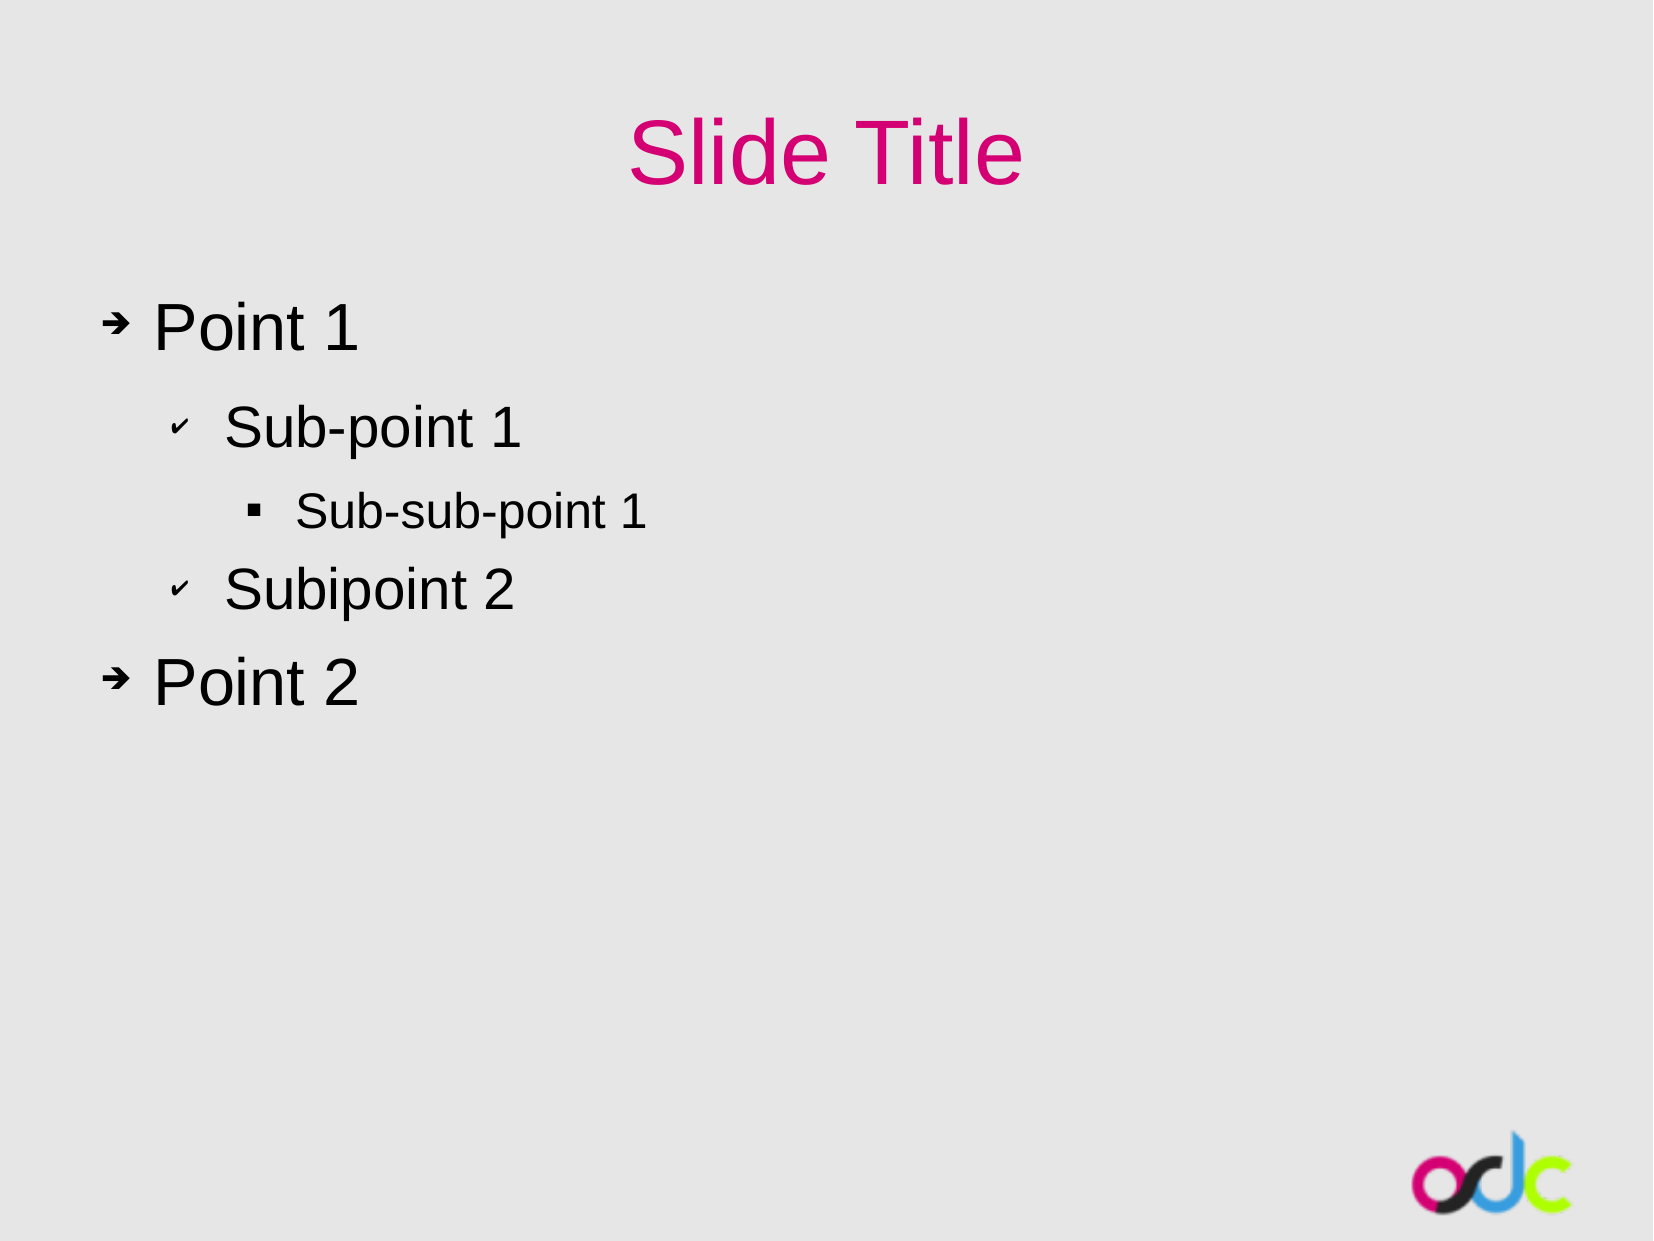

# Slide Title
Point 1
Sub-point 1
Sub-sub-point 1
Subipoint 2
Point 2